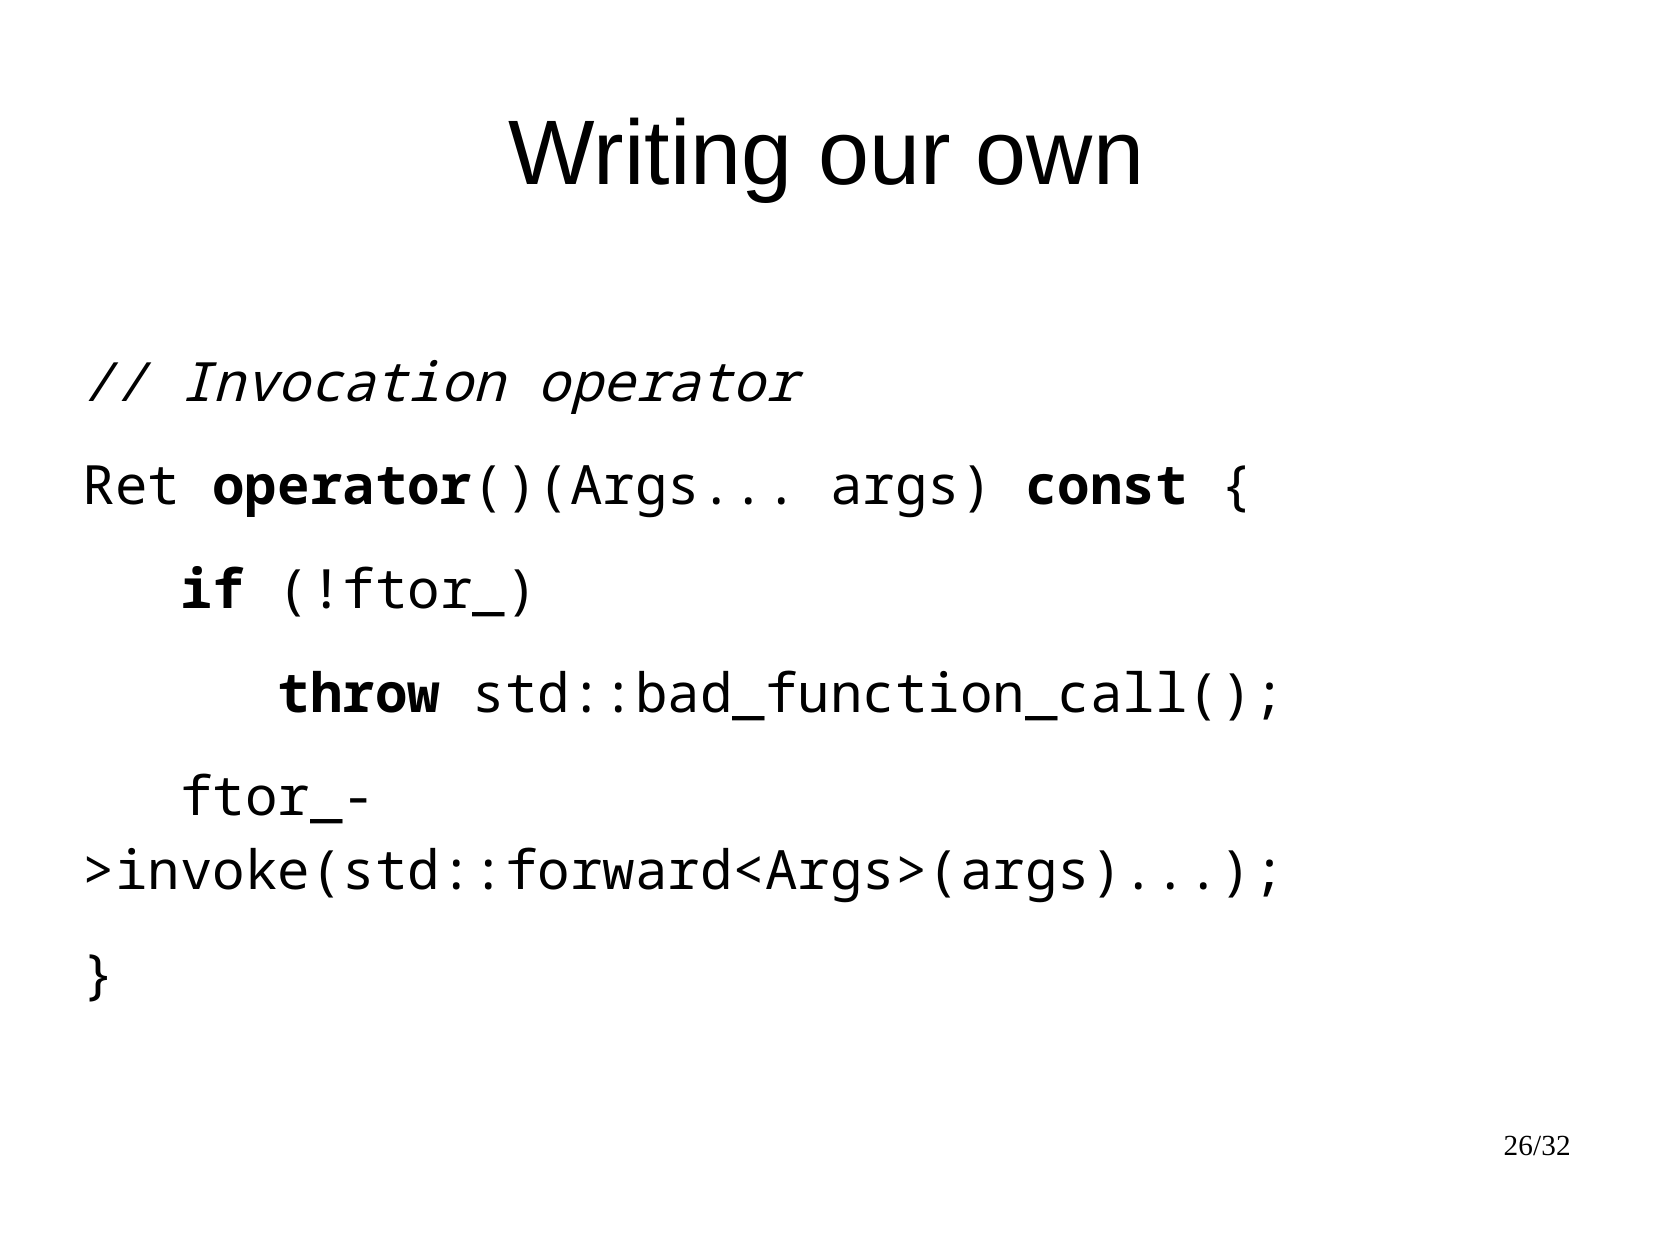

# Writing our own
// Invocation operator
Ret operator()(Args... args) const {
 if (!ftor_)
 throw std::bad_function_call();
 ftor_->invoke(std::forward<Args>(args)...);
}
26